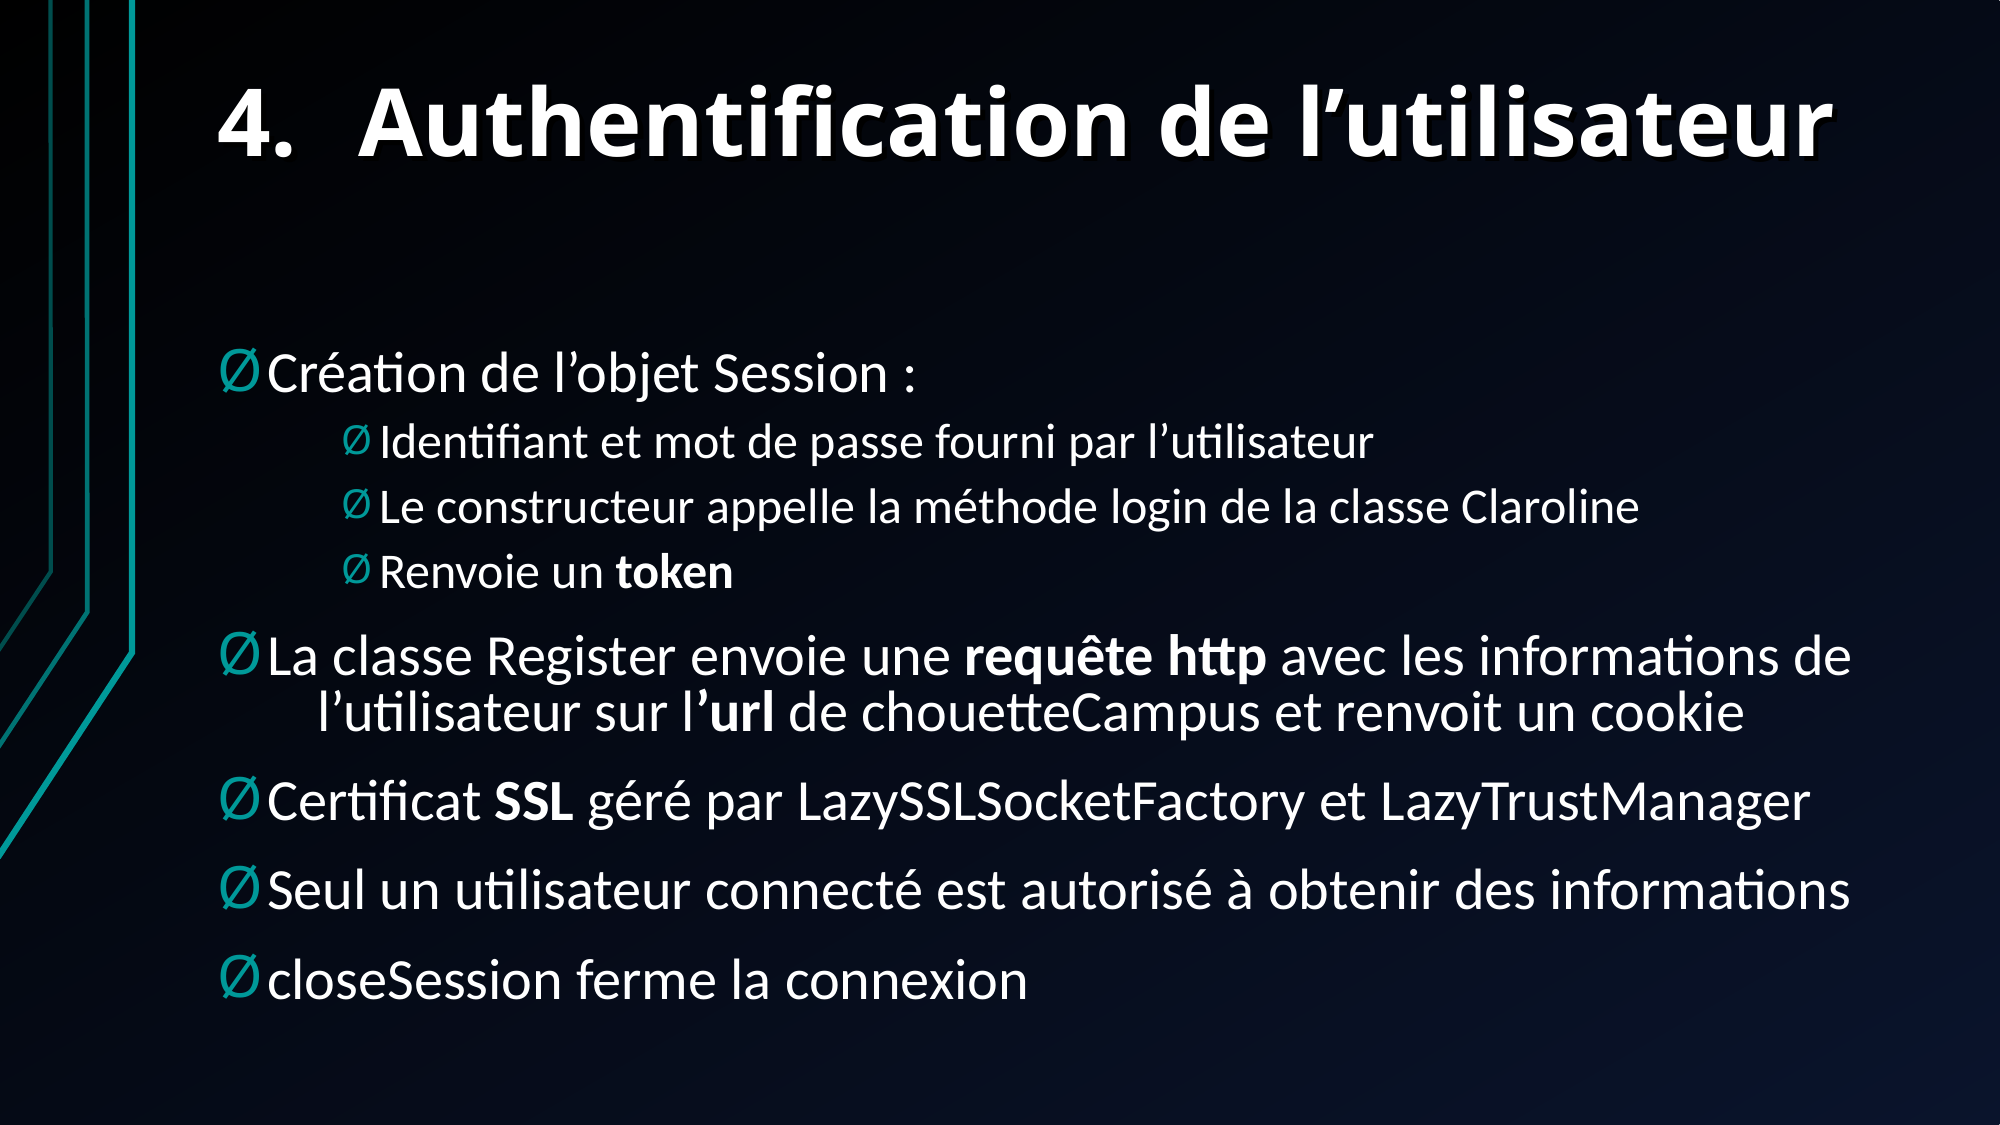

# 4.	Authentification de l’utilisateur
Création de l’objet Session :
Identifiant et mot de passe fourni par l’utilisateur
Le constructeur appelle la méthode login de la classe Claroline
Renvoie un token
La classe Register envoie une requête http avec les informations de l’utilisateur sur l’url de chouetteCampus et renvoit un cookie
Certificat SSL géré par LazySSLSocketFactory et LazyTrustManager
Seul un utilisateur connecté est autorisé à obtenir des informations
closeSession ferme la connexion